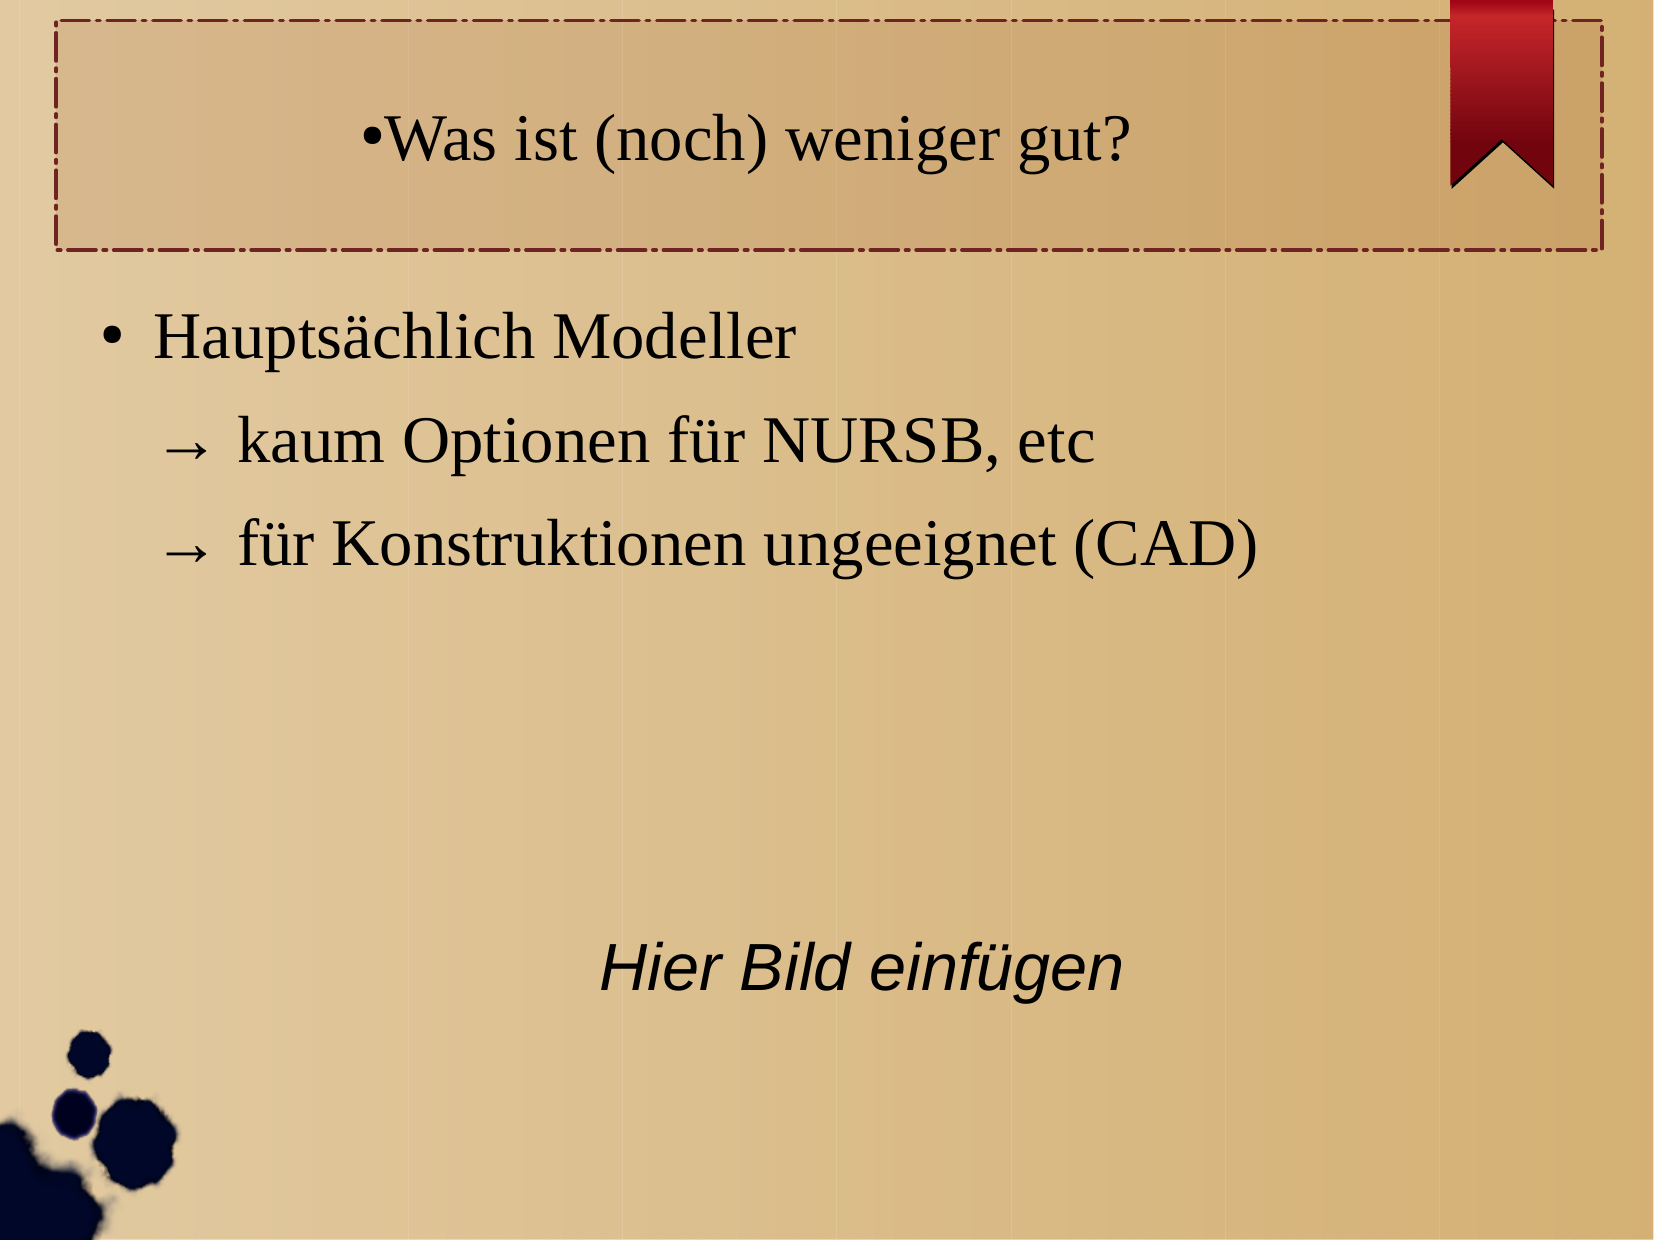

# Was ist (noch) weniger gut?
Hauptsächlich Modeller
→ kaum Optionen für NURSB, etc
→ für Konstruktionen ungeeignet (CAD)
Hier Bild einfügen